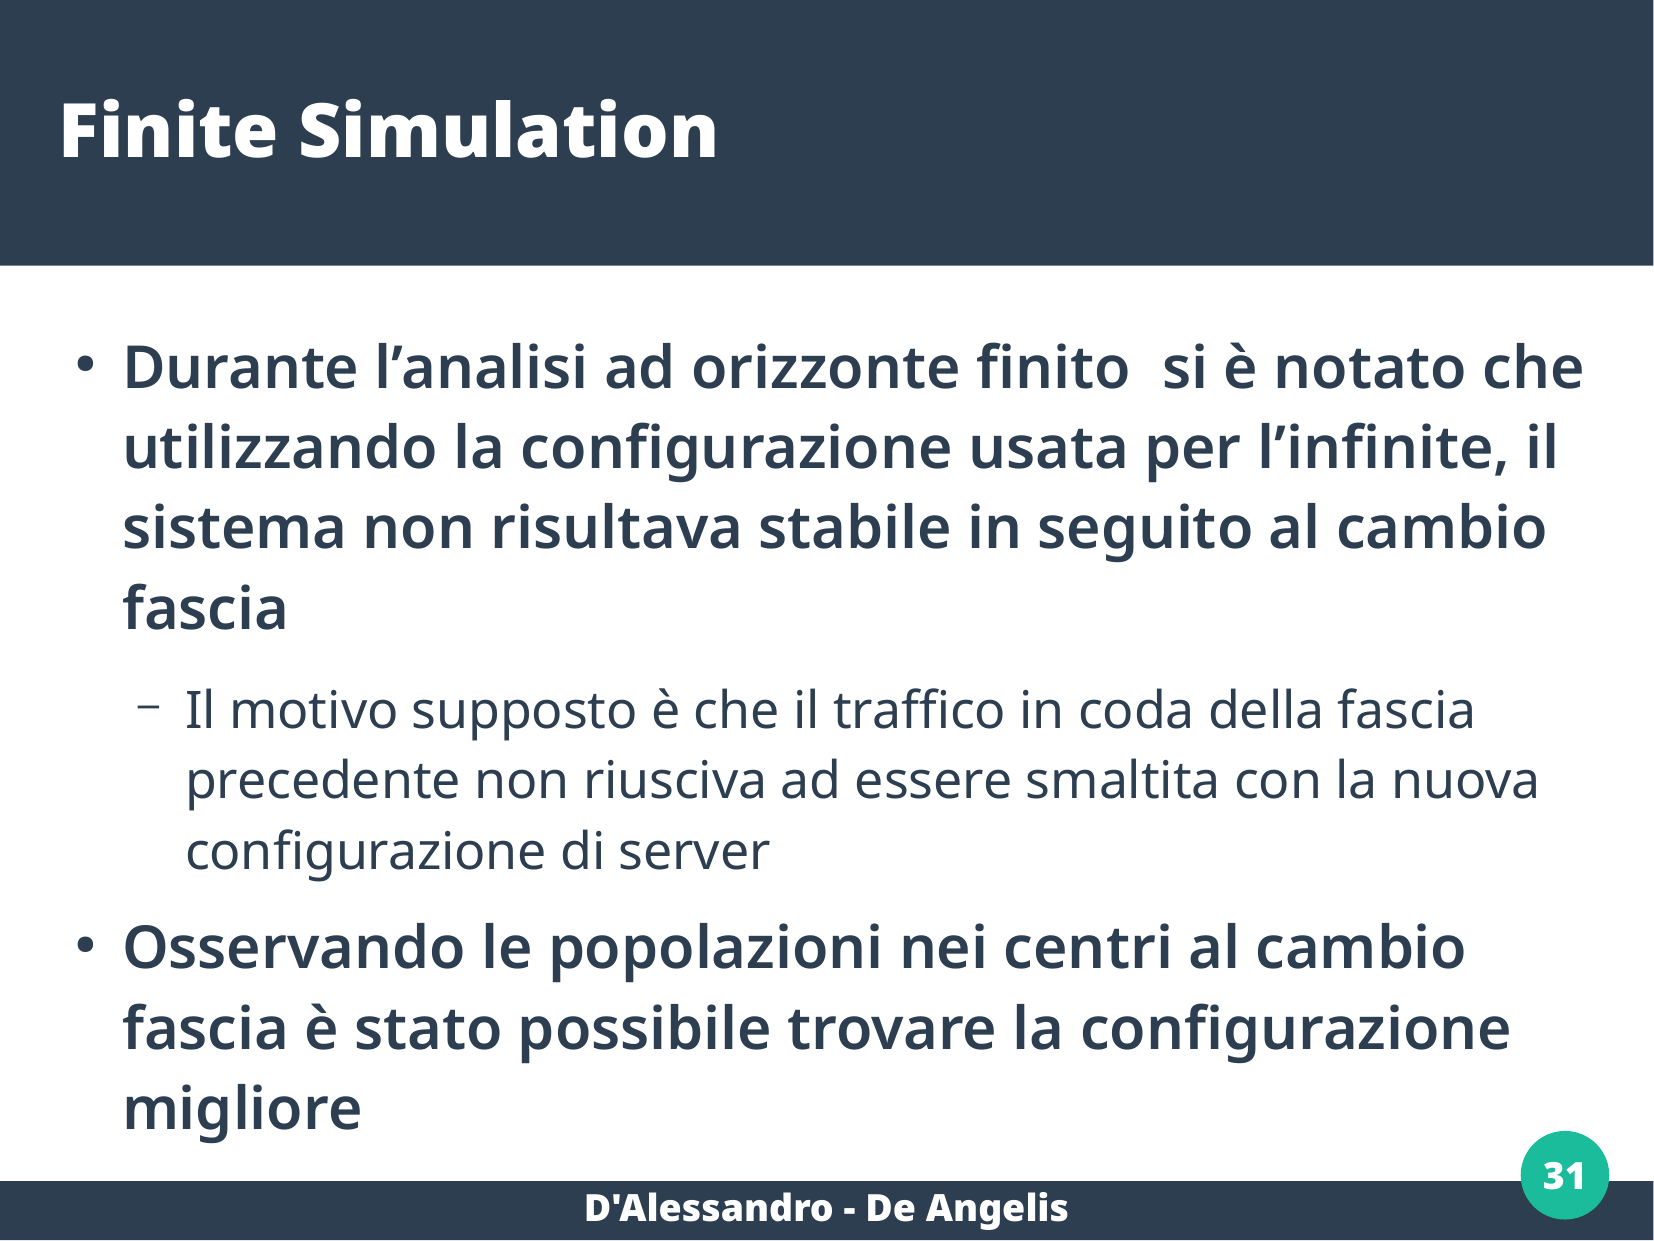

# Finite Simulation
Durante l’analisi ad orizzonte finito si è notato che utilizzando la configurazione usata per l’infinite, il sistema non risultava stabile in seguito al cambio fascia
Il motivo supposto è che il traffico in coda della fascia precedente non riusciva ad essere smaltita con la nuova configurazione di server
Osservando le popolazioni nei centri al cambio fascia è stato possibile trovare la configurazione migliore
31
D'Alessandro - De Angelis